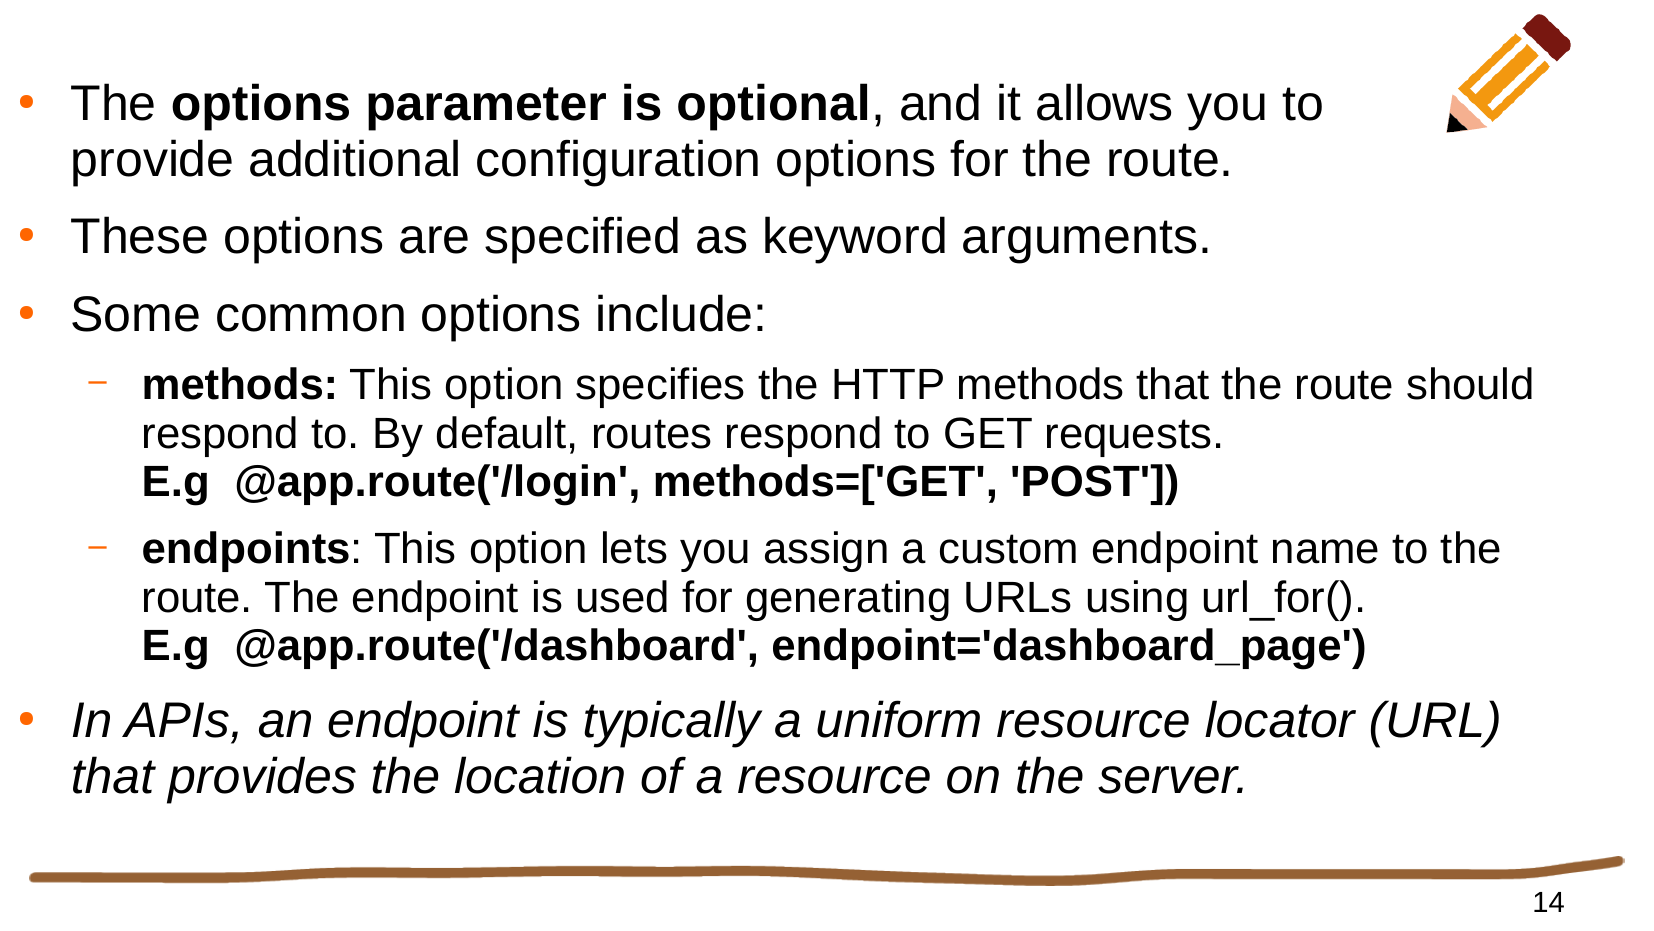

# The options parameter is optional, and it allows you to provide additional configuration options for the route.
These options are specified as keyword arguments.
Some common options include:
methods: This option specifies the HTTP methods that the route should respond to. By default, routes respond to GET requests.
E.g @app.route('/login', methods=['GET', 'POST'])
endpoints: This option lets you assign a custom endpoint name to the route. The endpoint is used for generating URLs using url_for().
E.g @app.route('/dashboard', endpoint='dashboard_page')
In APIs, an endpoint is typically a uniform resource locator (URL) that provides the location of a resource on the server.
14